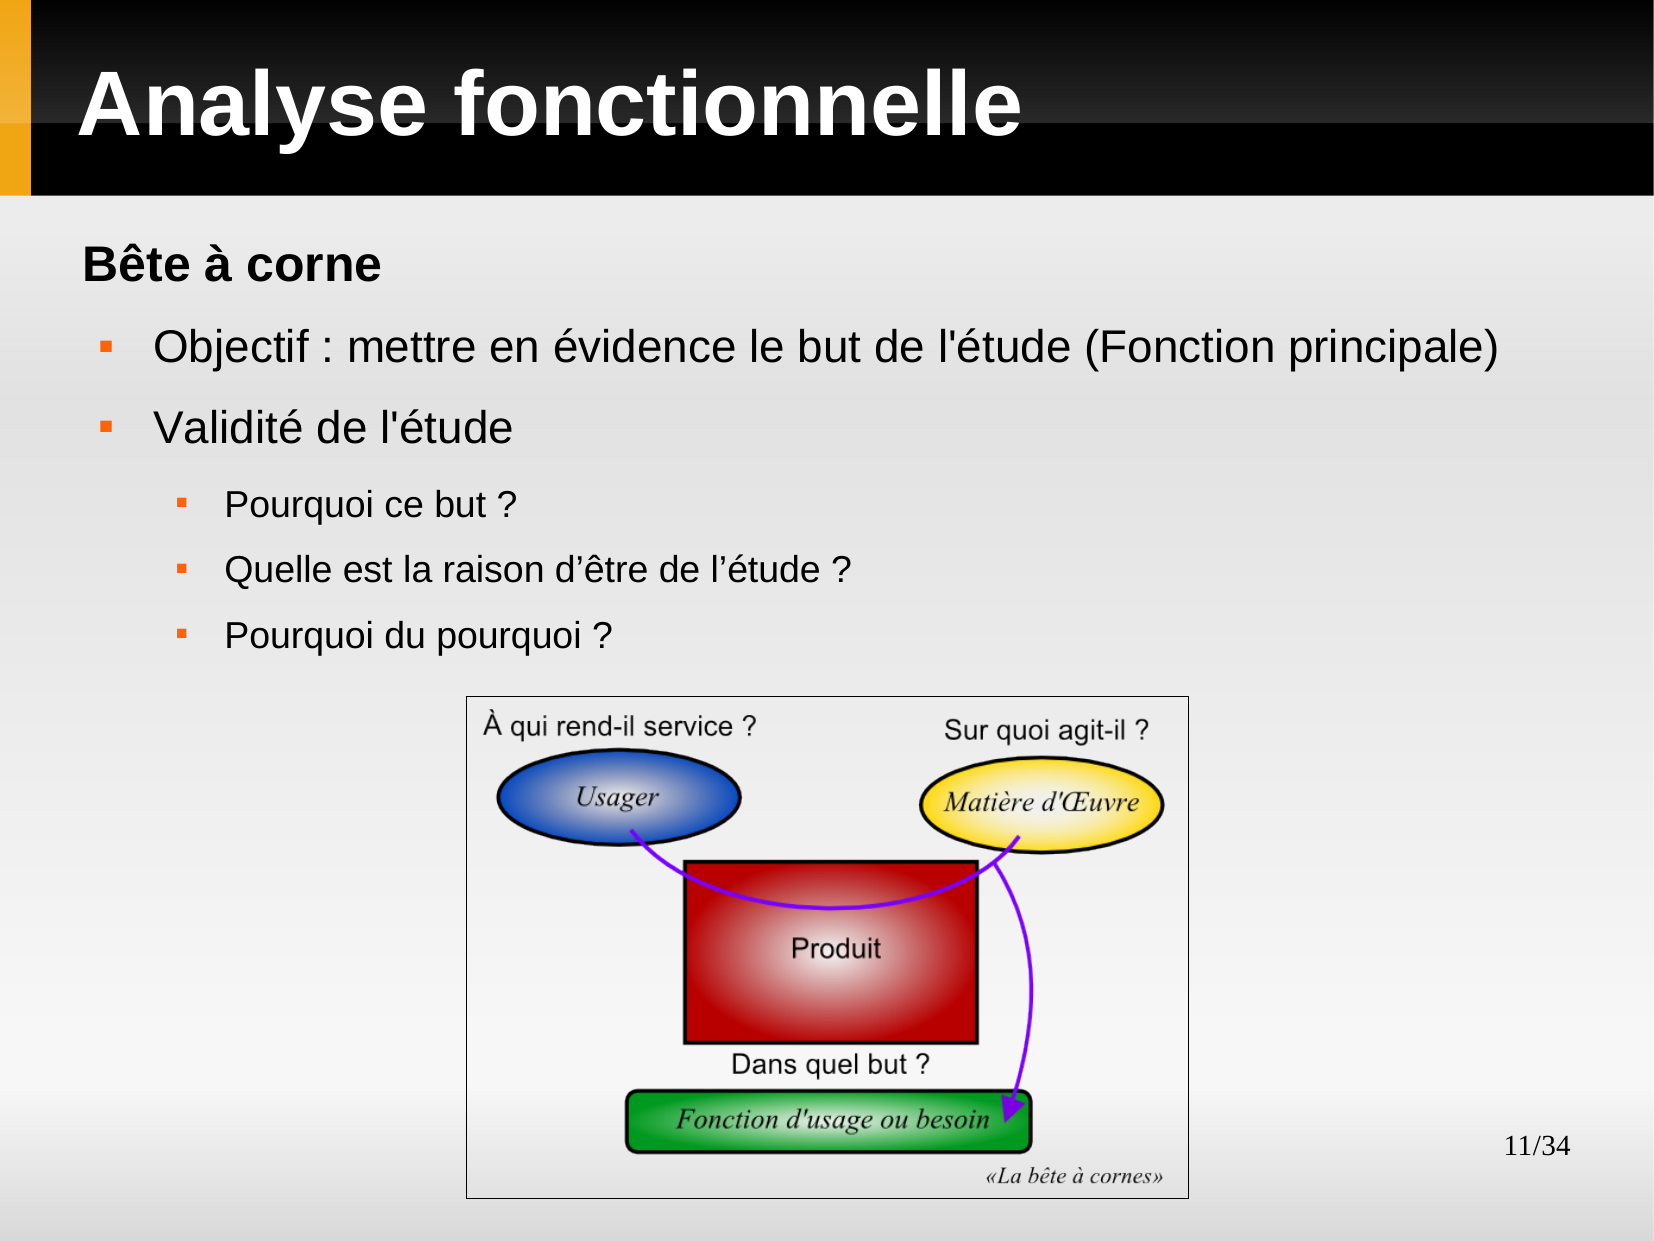

# Analyse fonctionnelle
Bête à corne
Objectif : mettre en évidence le but de l'étude (Fonction principale)
Validité de l'étude
Pourquoi ce but ?
Quelle est la raison d’être de l’étude ?
Pourquoi du pourquoi ?
11